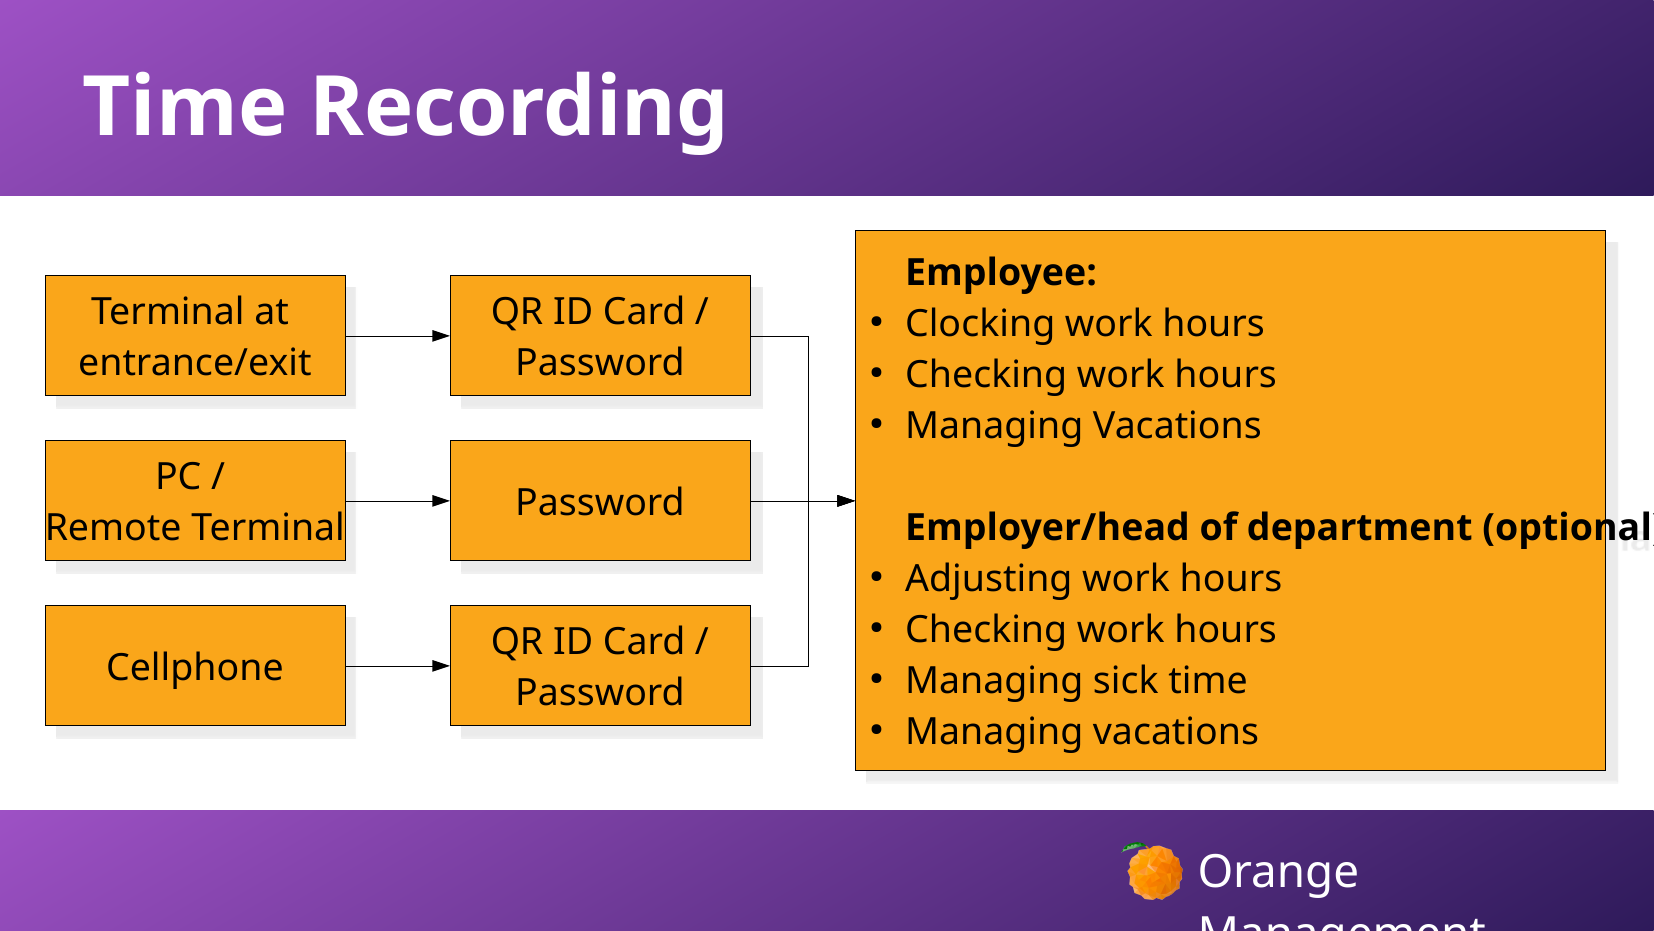

# Time Recording
Employee:
Clocking work hours
Checking work hours
Managing Vacations
Employer/head of department (optional):
Adjusting work hours
Checking work hours
Managing sick time
Managing vacations
Terminal at
entrance/exit
QR ID Card /
Password
PC /
Remote Terminal
Password
Cellphone
QR ID Card /
Password
Orange Management